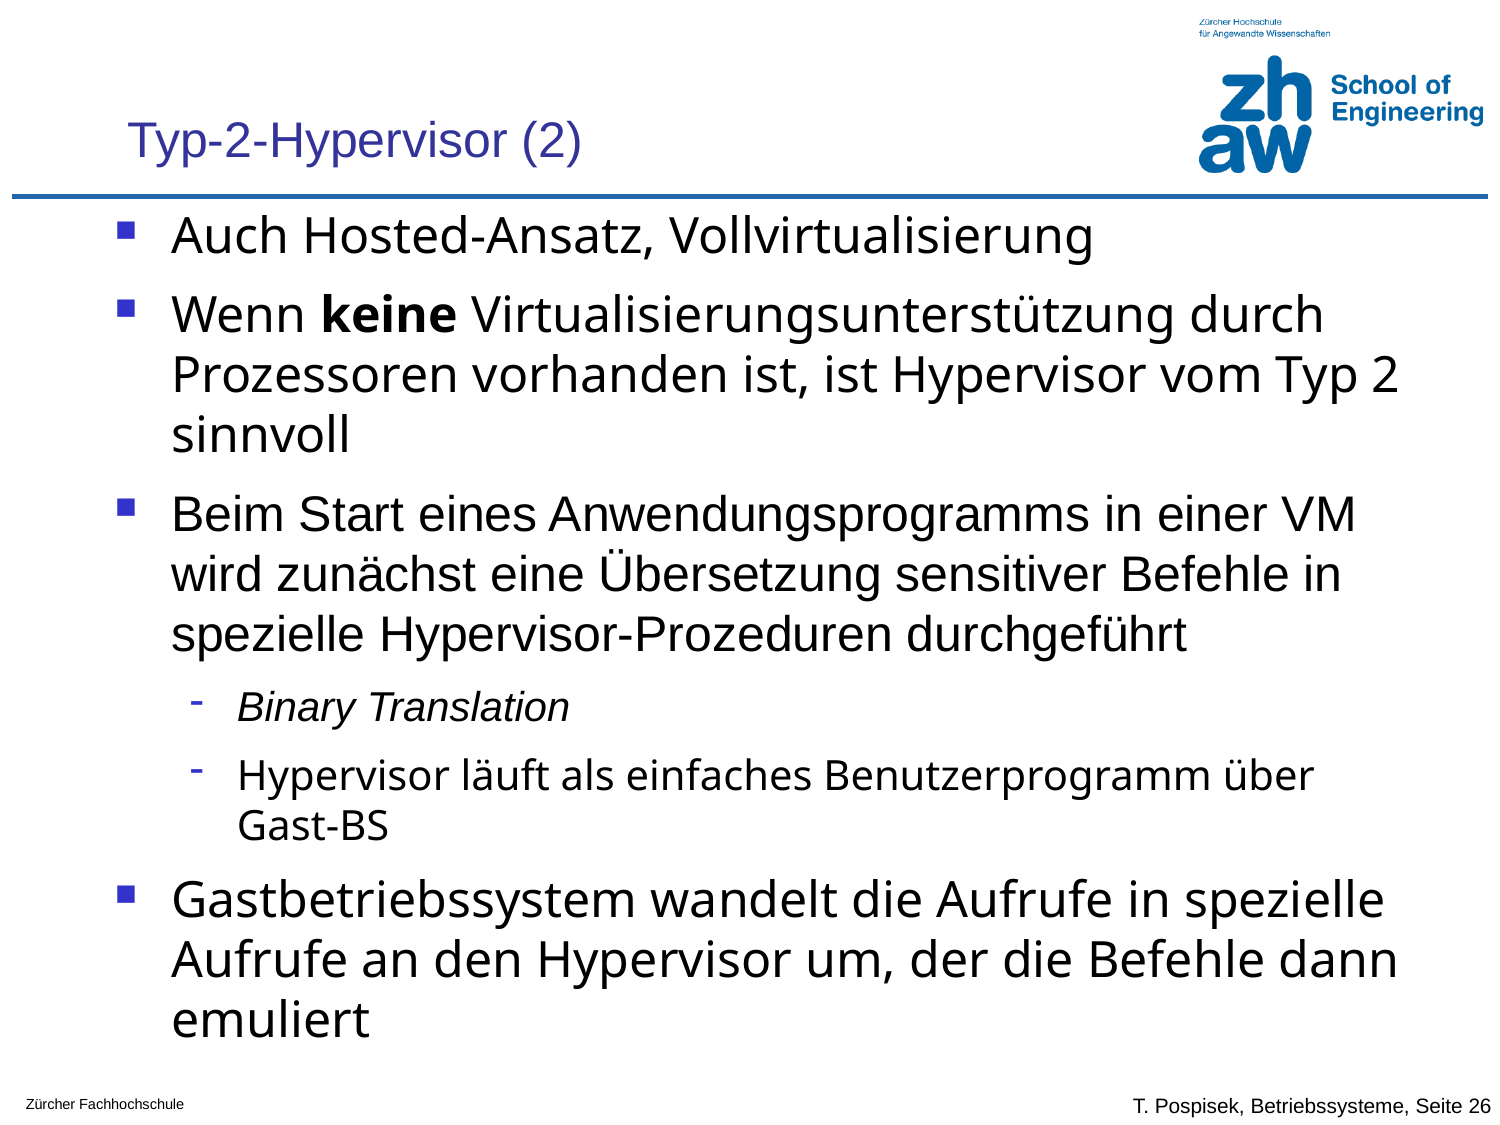

# Typ-2-Hypervisor (2)
Auch Hosted-Ansatz, Vollvirtualisierung
Wenn keine Virtualisierungsunterstützung durch Prozessoren vorhanden ist, ist Hypervisor vom Typ 2 sinnvoll
Beim Start eines Anwendungsprogramms in einer VM wird zunächst eine Übersetzung sensitiver Befehle in spezielle Hypervisor-Prozeduren durchgeführt
Binary Translation
Hypervisor läuft als einfaches Benutzerprogramm über Gast-BS
Gastbetriebssystem wandelt die Aufrufe in spezielle Aufrufe an den Hypervisor um, der die Befehle dann emuliert